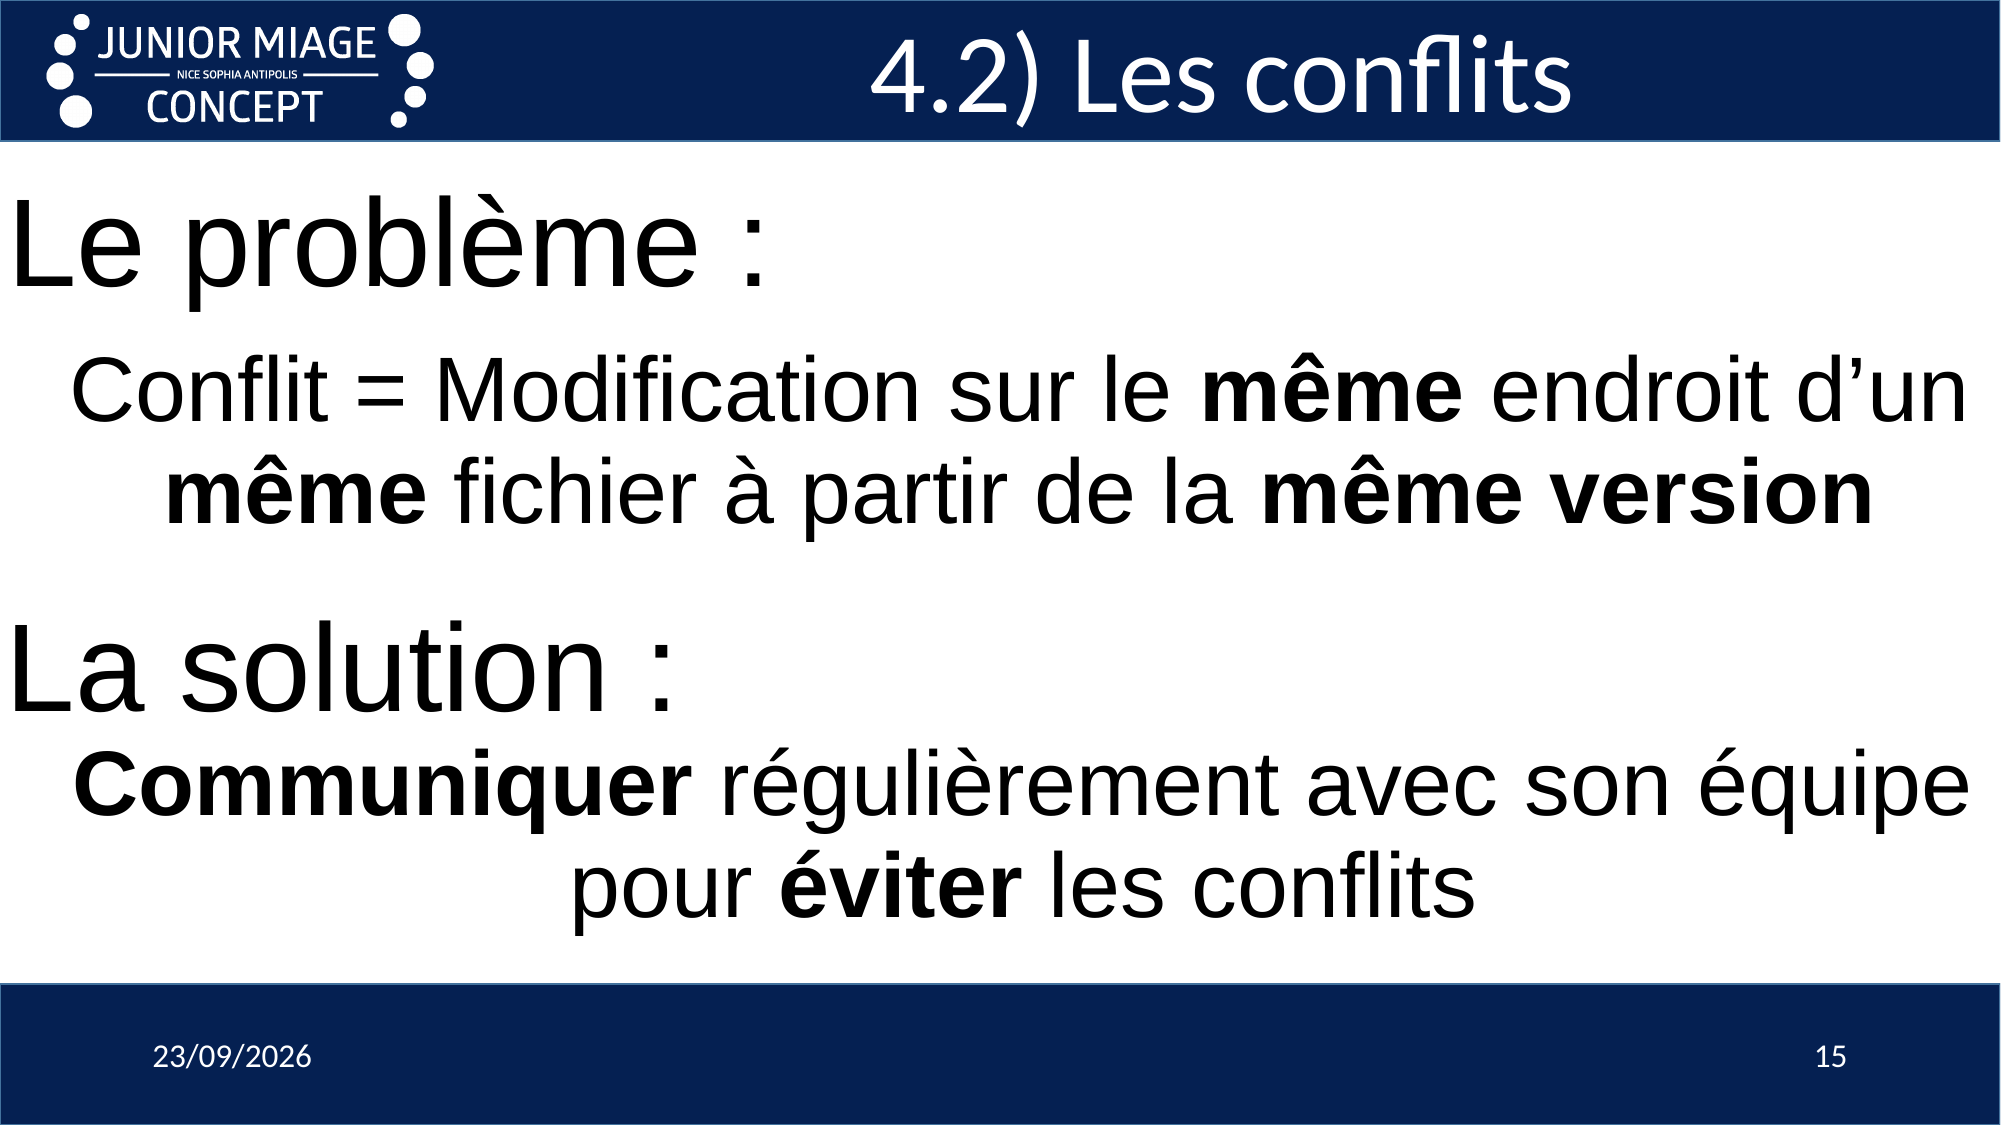

4.2) Les conflits
Le problème :
Conflit = Modification sur le même endroit d’un même fichier à partir de la même version
La solution :
Communiquer régulièrement avec son équipe pour éviter les conflits